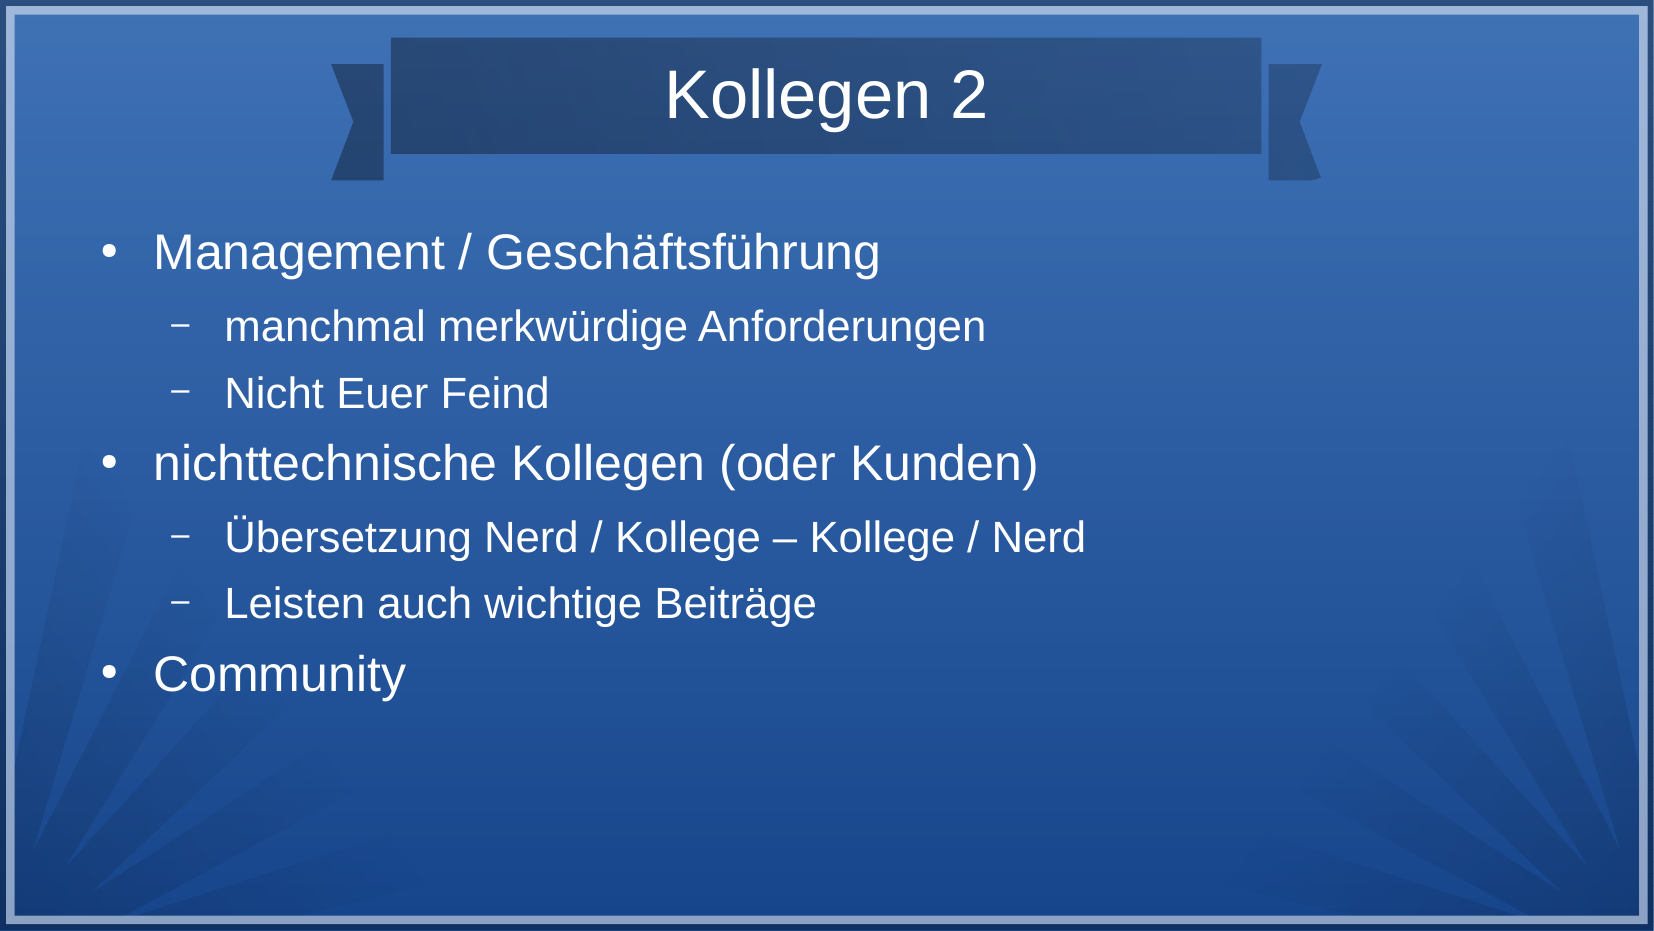

# Kollegen 2
Management / Geschäftsführung
manchmal merkwürdige Anforderungen
Nicht Euer Feind
nichttechnische Kollegen (oder Kunden)
Übersetzung Nerd / Kollege – Kollege / Nerd
Leisten auch wichtige Beiträge
Community